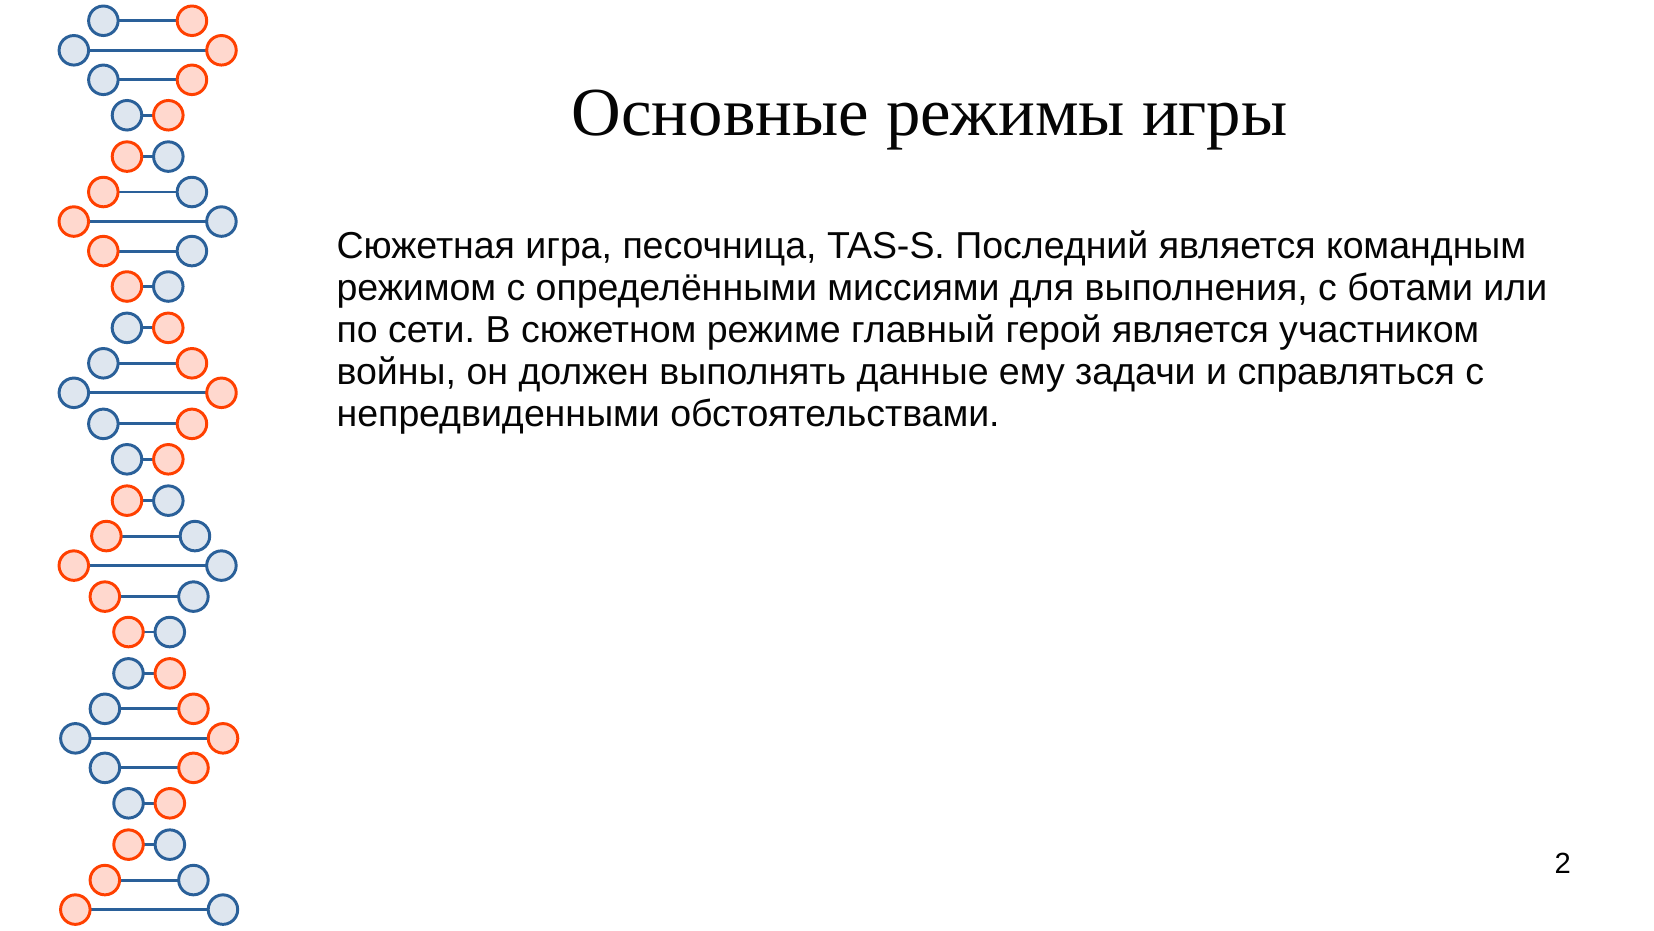

# Основные режимы игры
Сюжетная игра, песочница, TAS-S. Последний является командным режимом с определёнными миссиями для выполнения, с ботами или по сети. В сюжетном режиме главный герой является участником войны, он должен выполнять данные ему задачи и справляться с непредвиденными обстоятельствами.
2